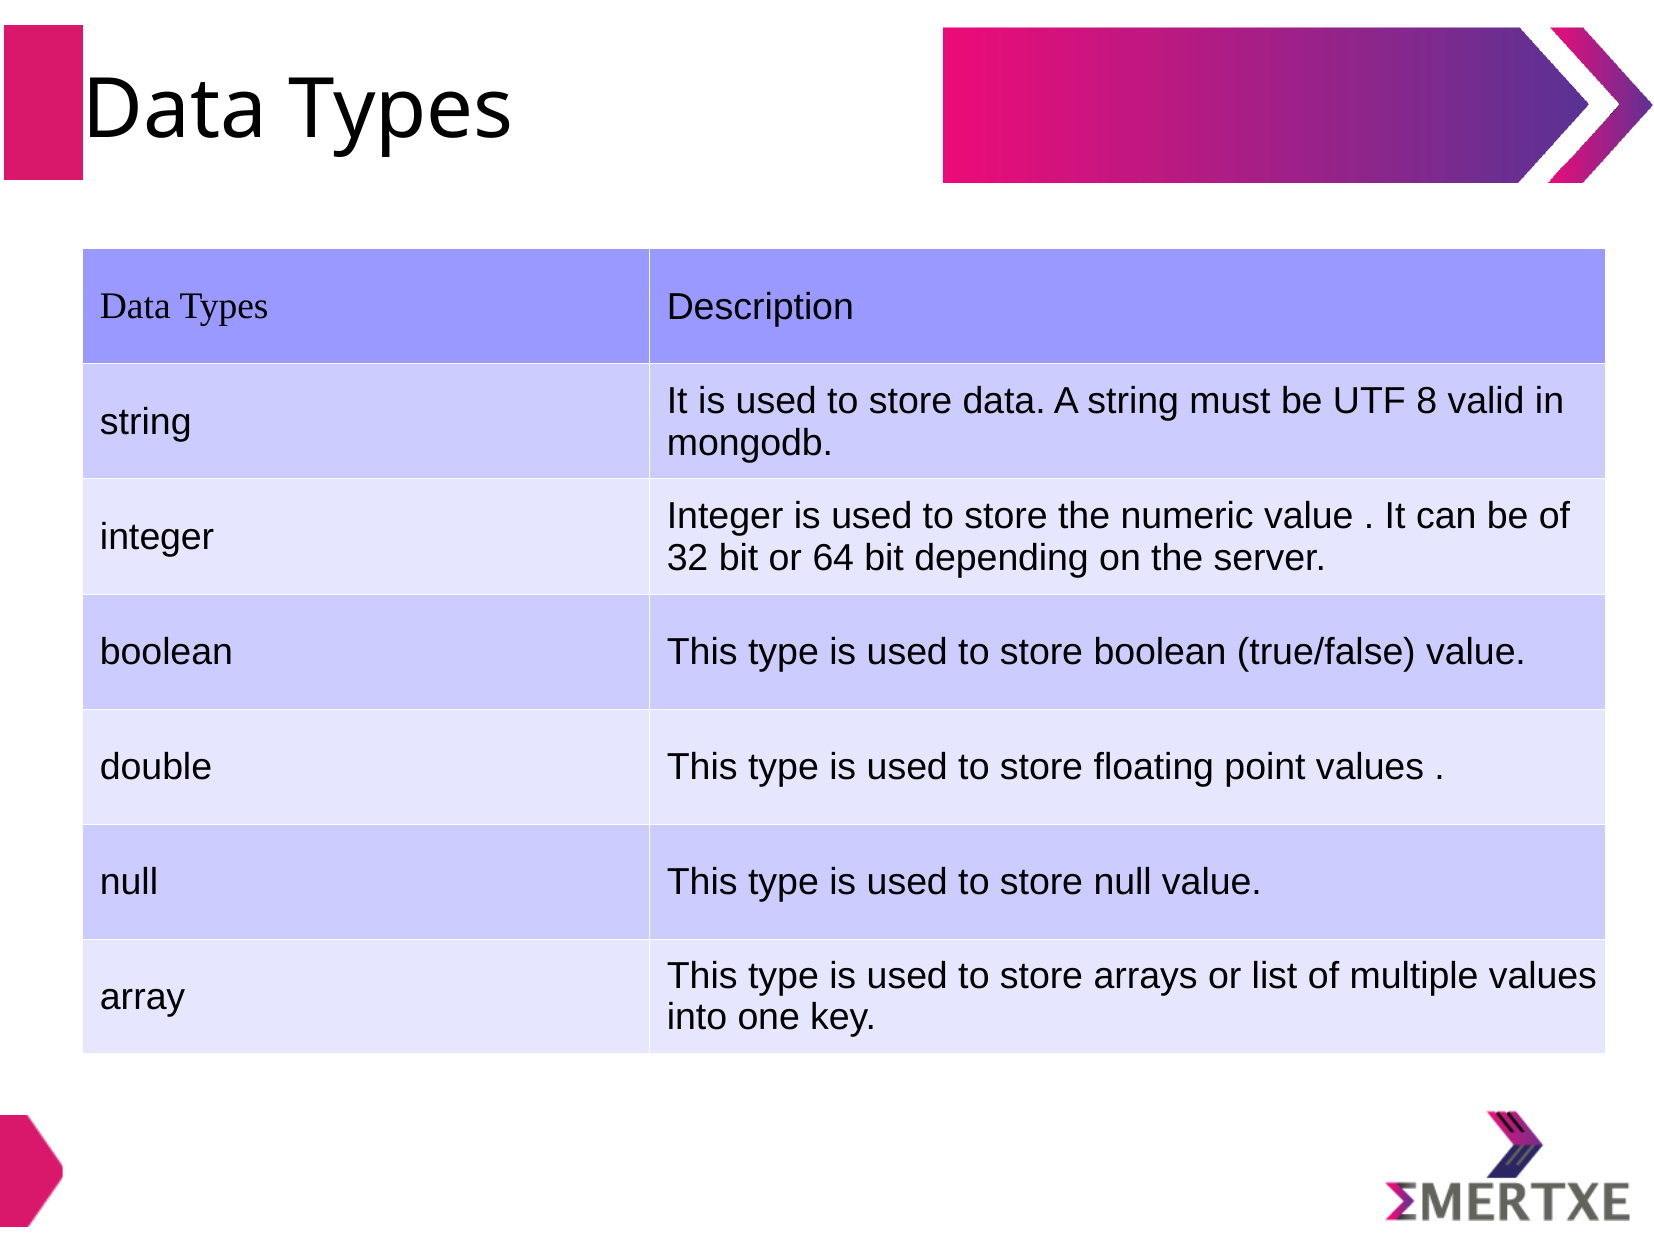

# Data Types
| Data Types | Description |
| --- | --- |
| string | It is used to store data. A string must be UTF 8 valid in mongodb. |
| integer | Integer is used to store the numeric value . It can be of 32 bit or 64 bit depending on the server. |
| boolean | This type is used to store boolean (true/false) value. |
| double | This type is used to store floating point values . |
| null | This type is used to store null value. |
| array | This type is used to store arrays or list of multiple values into one key. |